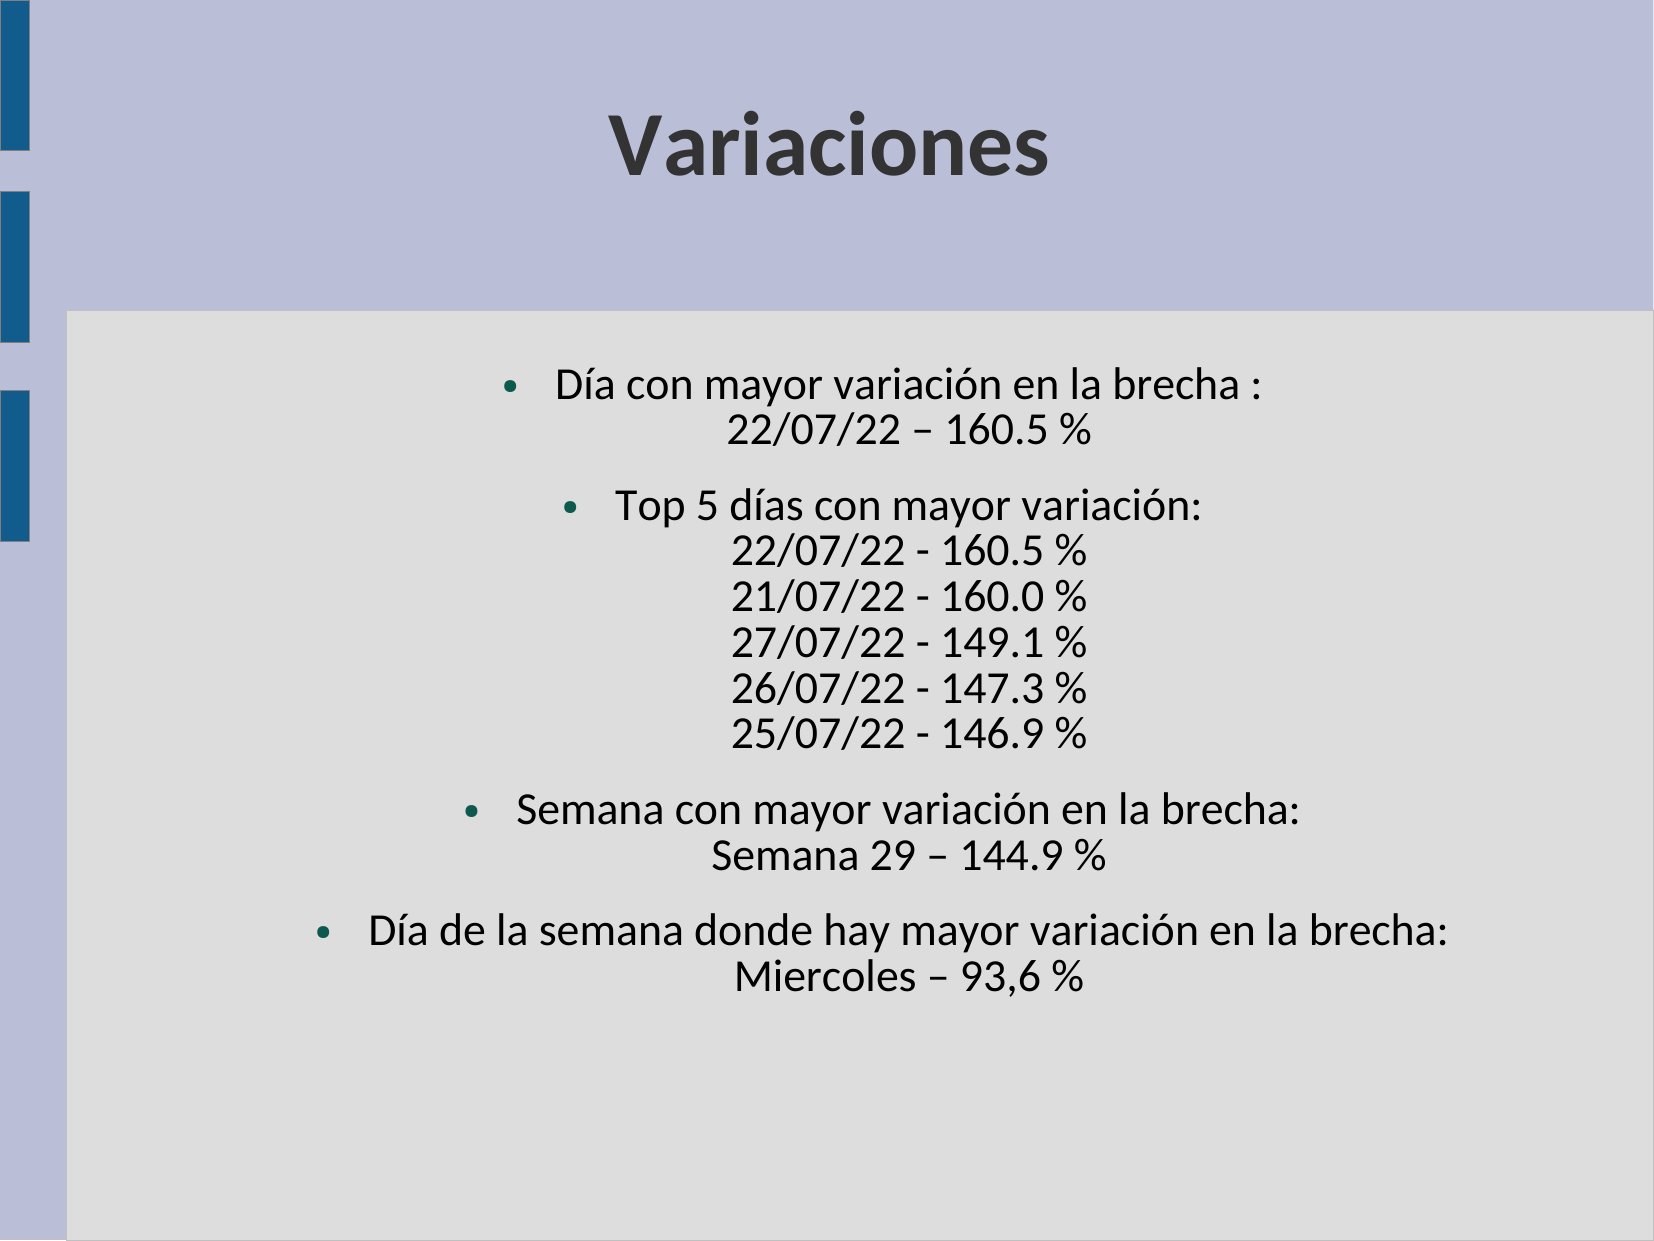

# Variaciones
Día con mayor variación en la brecha :
22/07/22 – 160.5 %
Top 5 días con mayor variación:
22/07/22 - 160.5 %
21/07/22 - 160.0 %
27/07/22 - 149.1 %
26/07/22 - 147.3 %
25/07/22 - 146.9 %
Semana con mayor variación en la brecha:
Semana 29 – 144.9 %
Día de la semana donde hay mayor variación en la brecha:
Miercoles – 93,6 %